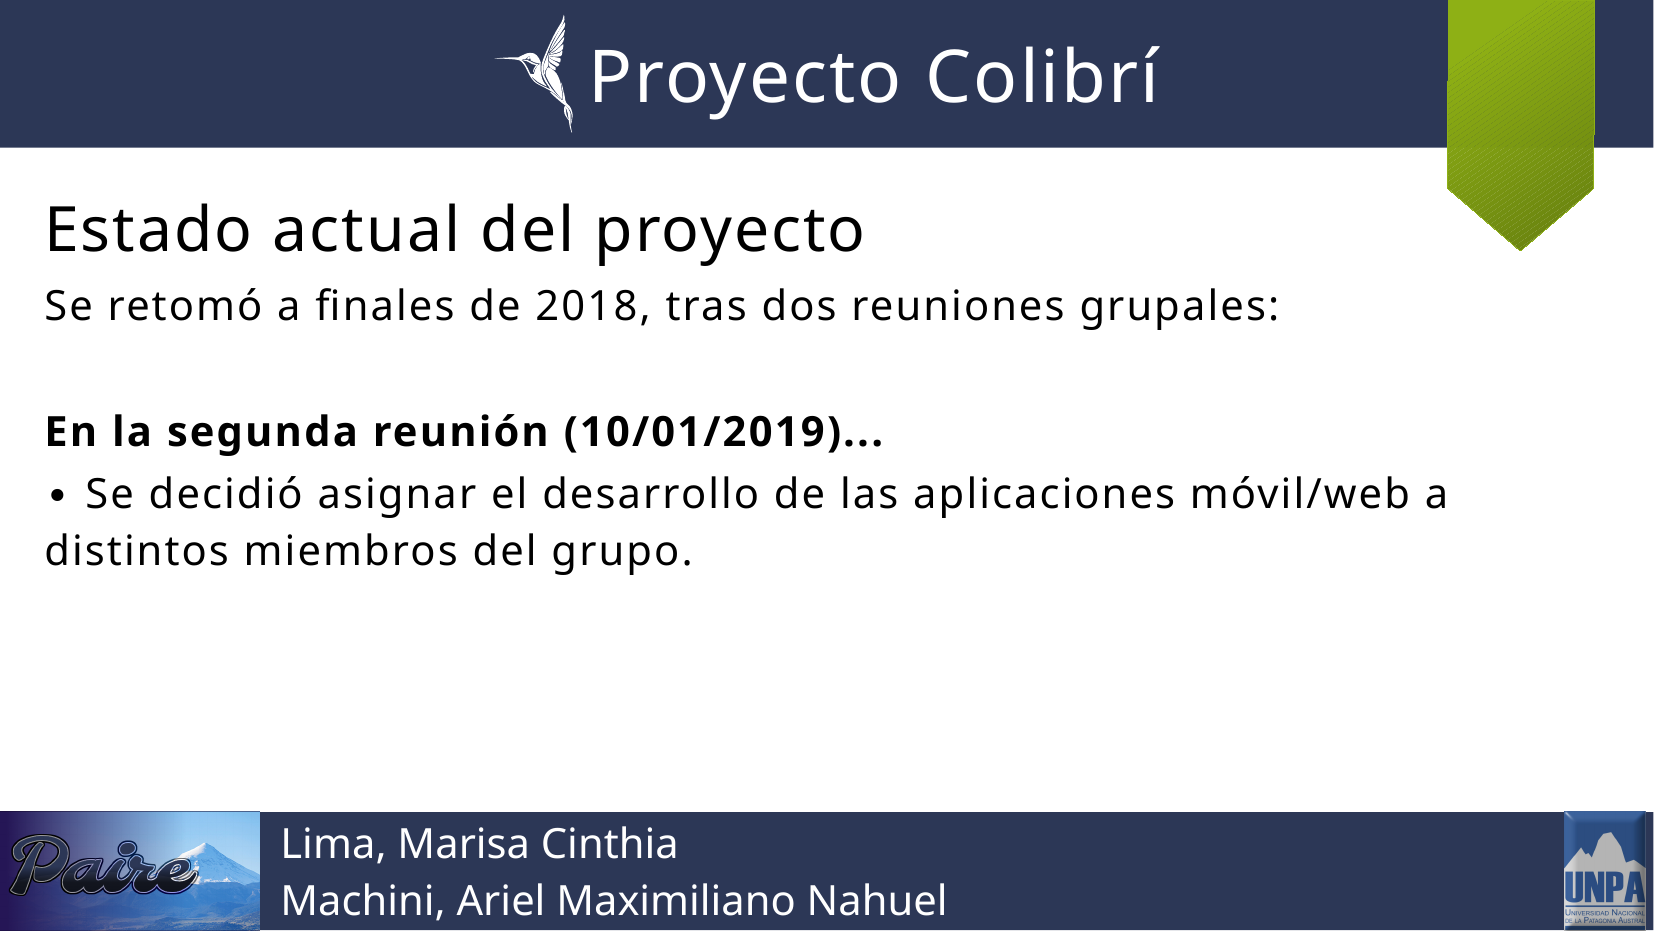

Proyecto Colibrí
Estado actual del proyecto
Se retomó a finales de 2018, tras dos reuniones grupales:
En la segunda reunión (10/01/2019)...
∙ Se decidió asignar el desarrollo de las aplicaciones móvil/web a distintos miembros del grupo.
Lima, Marisa Cinthia
Machini, Ariel Maximiliano Nahuel